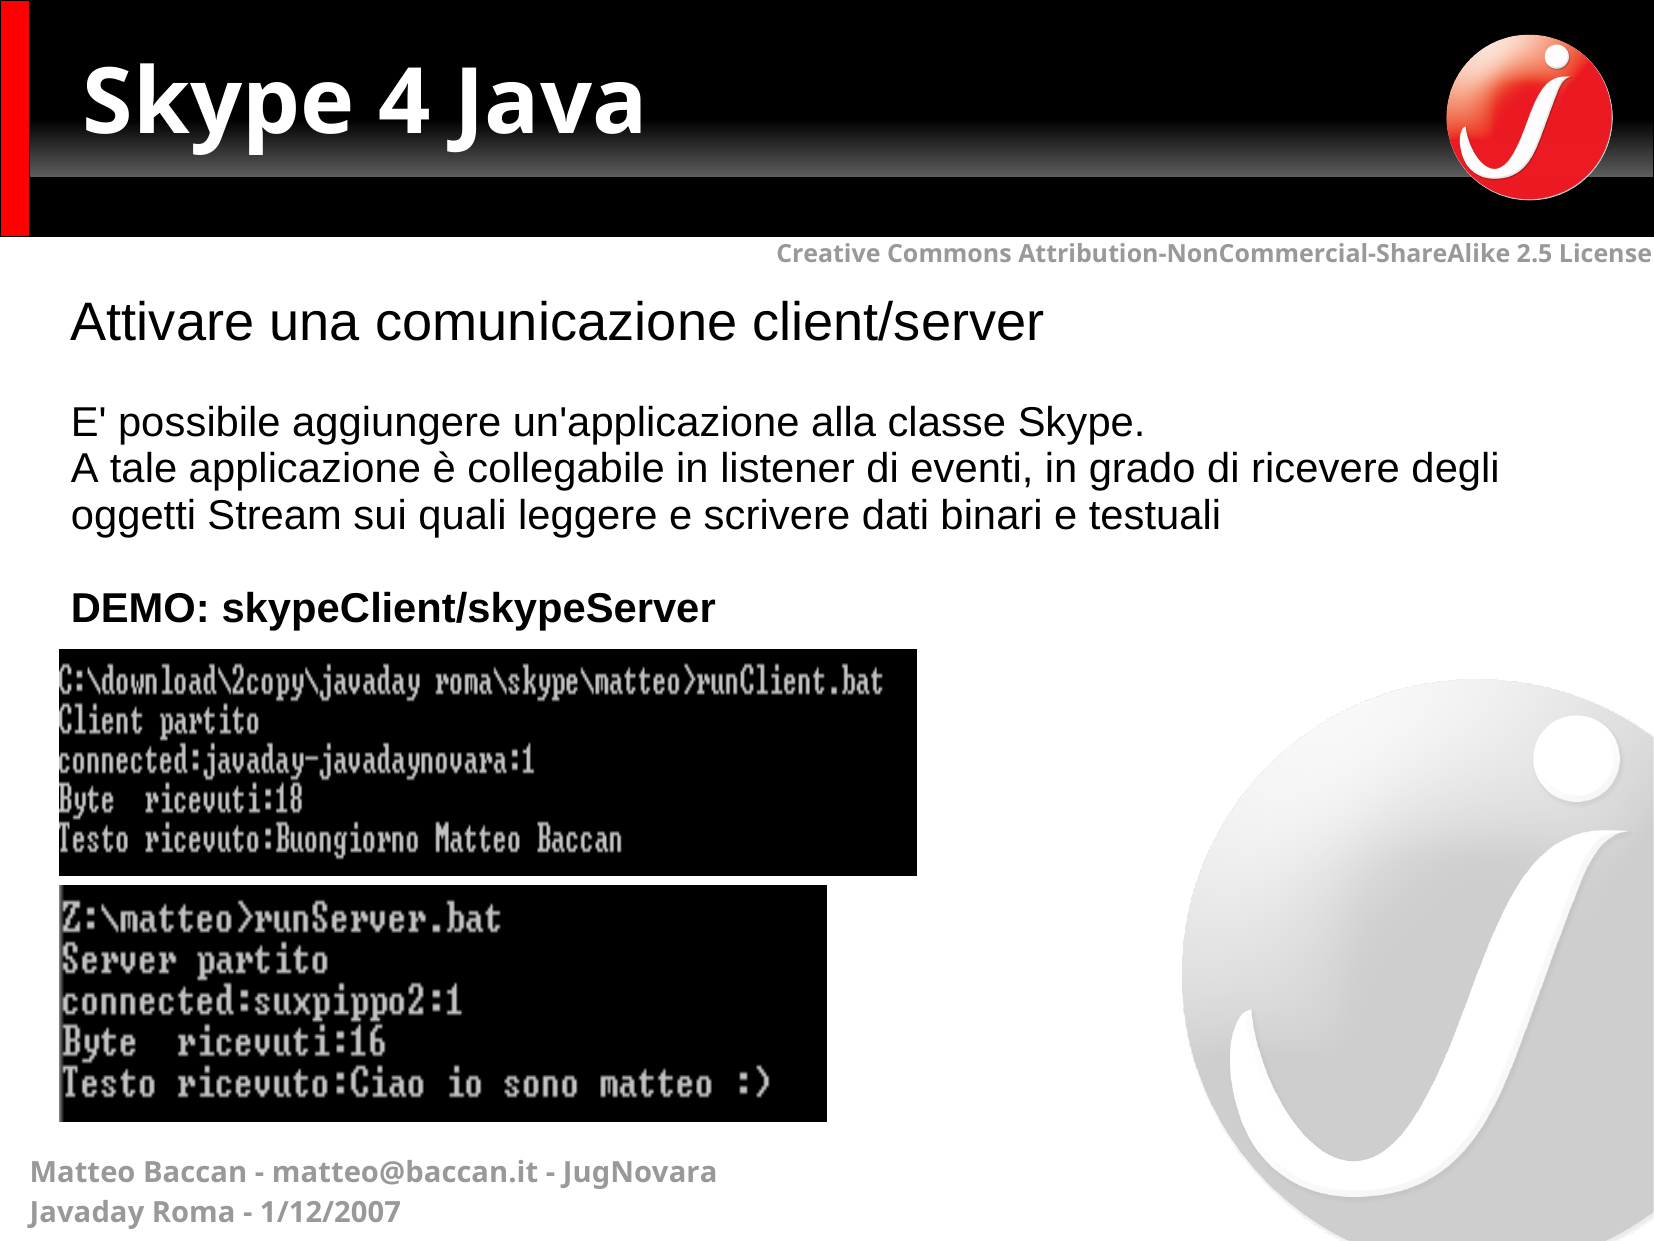

# Skype 4 Java
Attivare una comunicazione client/server
E' possibile aggiungere un'applicazione alla classe Skype.
A tale applicazione è collegabile in listener di eventi, in grado di ricevere degli oggetti Stream sui quali leggere e scrivere dati binari e testuali
DEMO: skypeClient/skypeServer